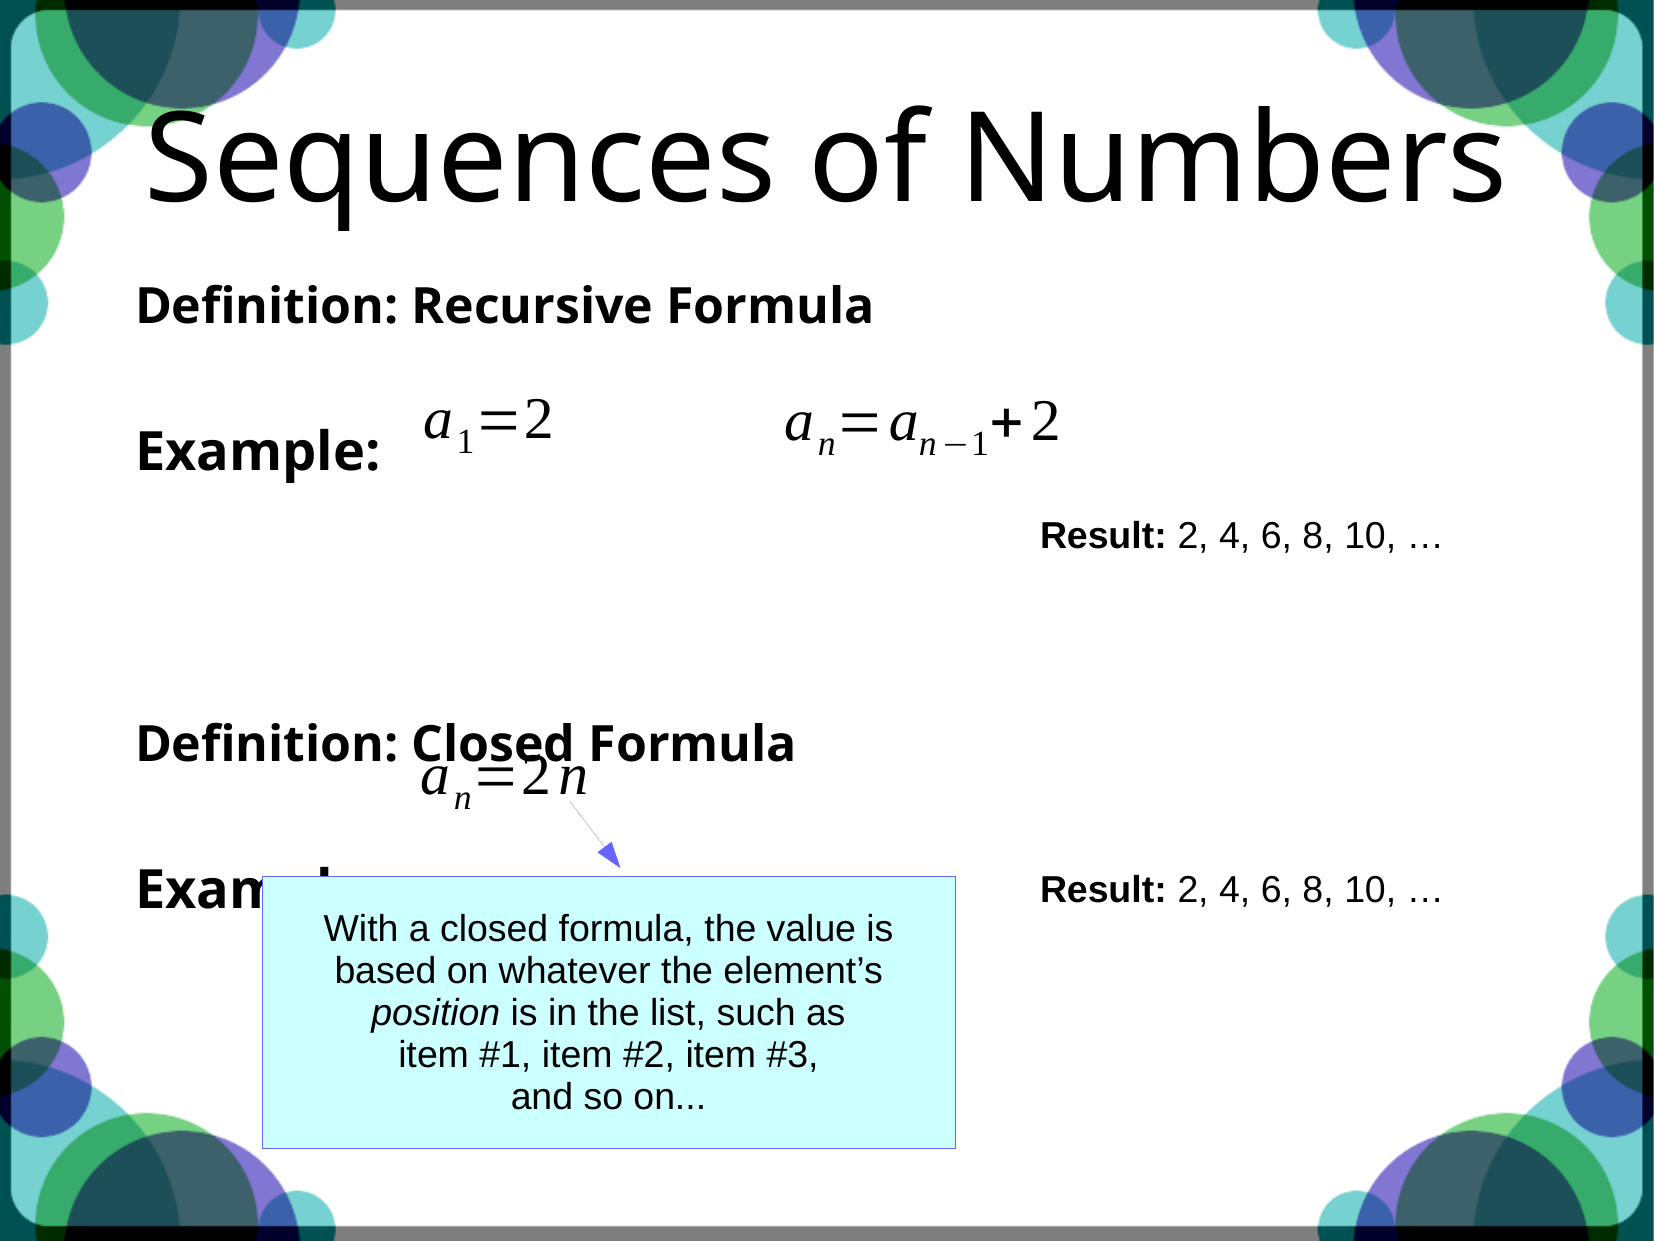

# Sequences of Numbers
Definition: Recursive Formula
Example:
Definition: Closed Formula
Example:
Result: 2, 4, 6, 8, 10, …
Result: 2, 4, 6, 8, 10, …
With a closed formula, the value is
based on whatever the element’s
position is in the list, such as
item #1, item #2, item #3,
and so on...